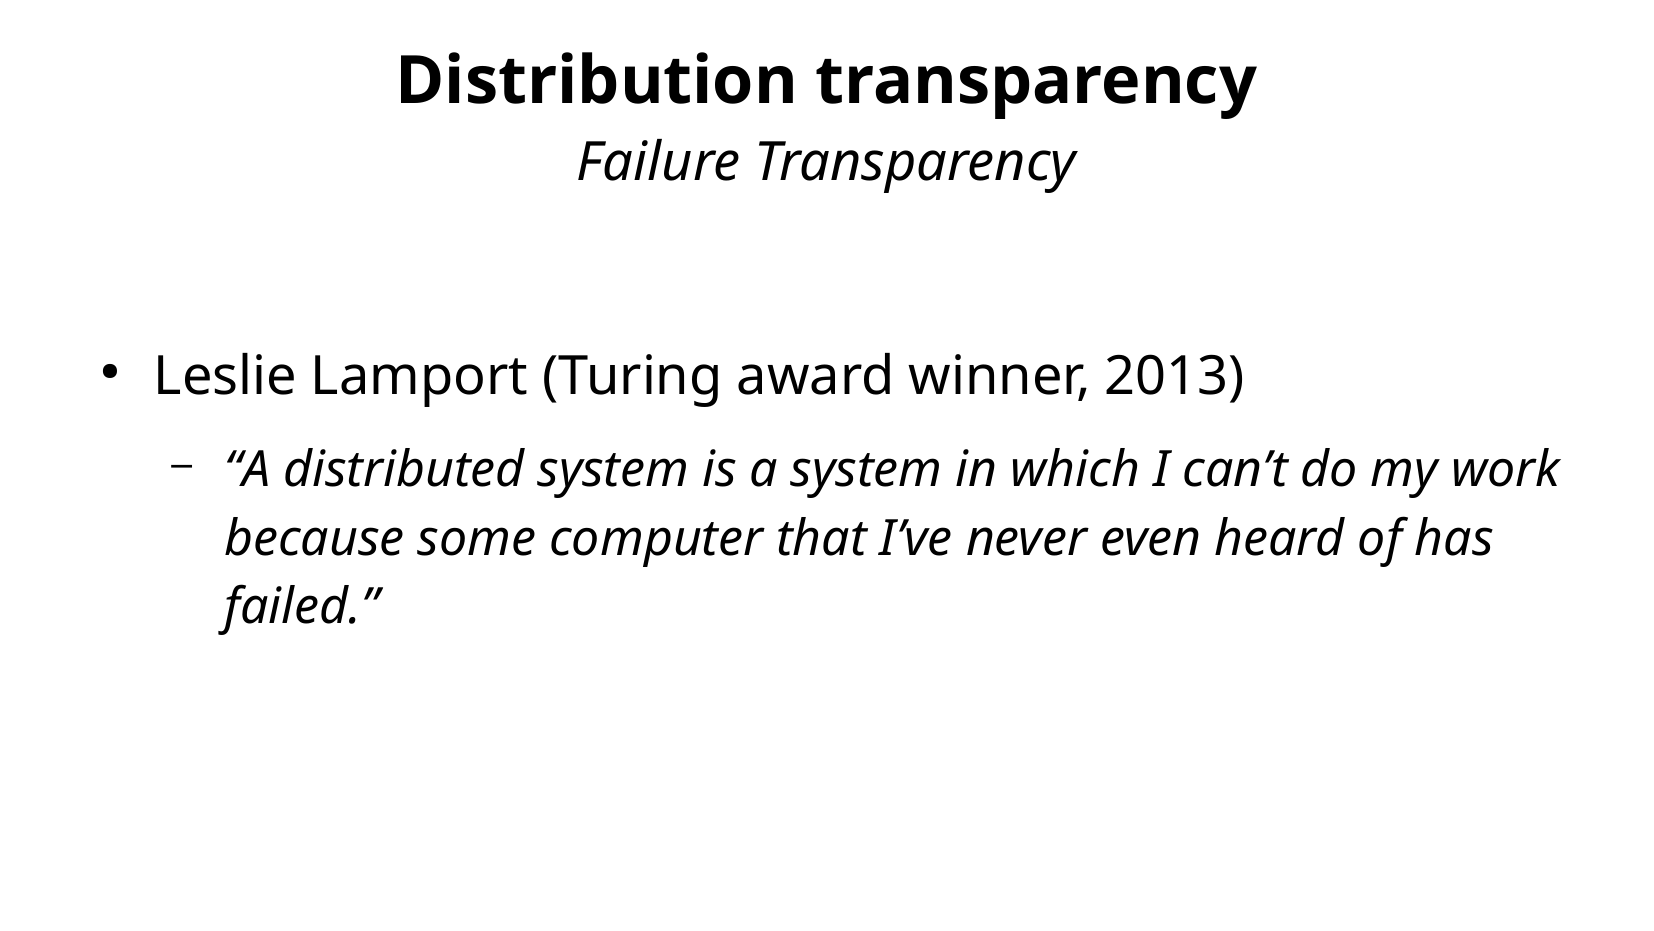

Distribution transparency
Failure Transparency
# Leslie Lamport (Turing award winner, 2013)
“A distributed system is a system in which I can’t do my work because some computer that I’ve never even heard of has failed.”